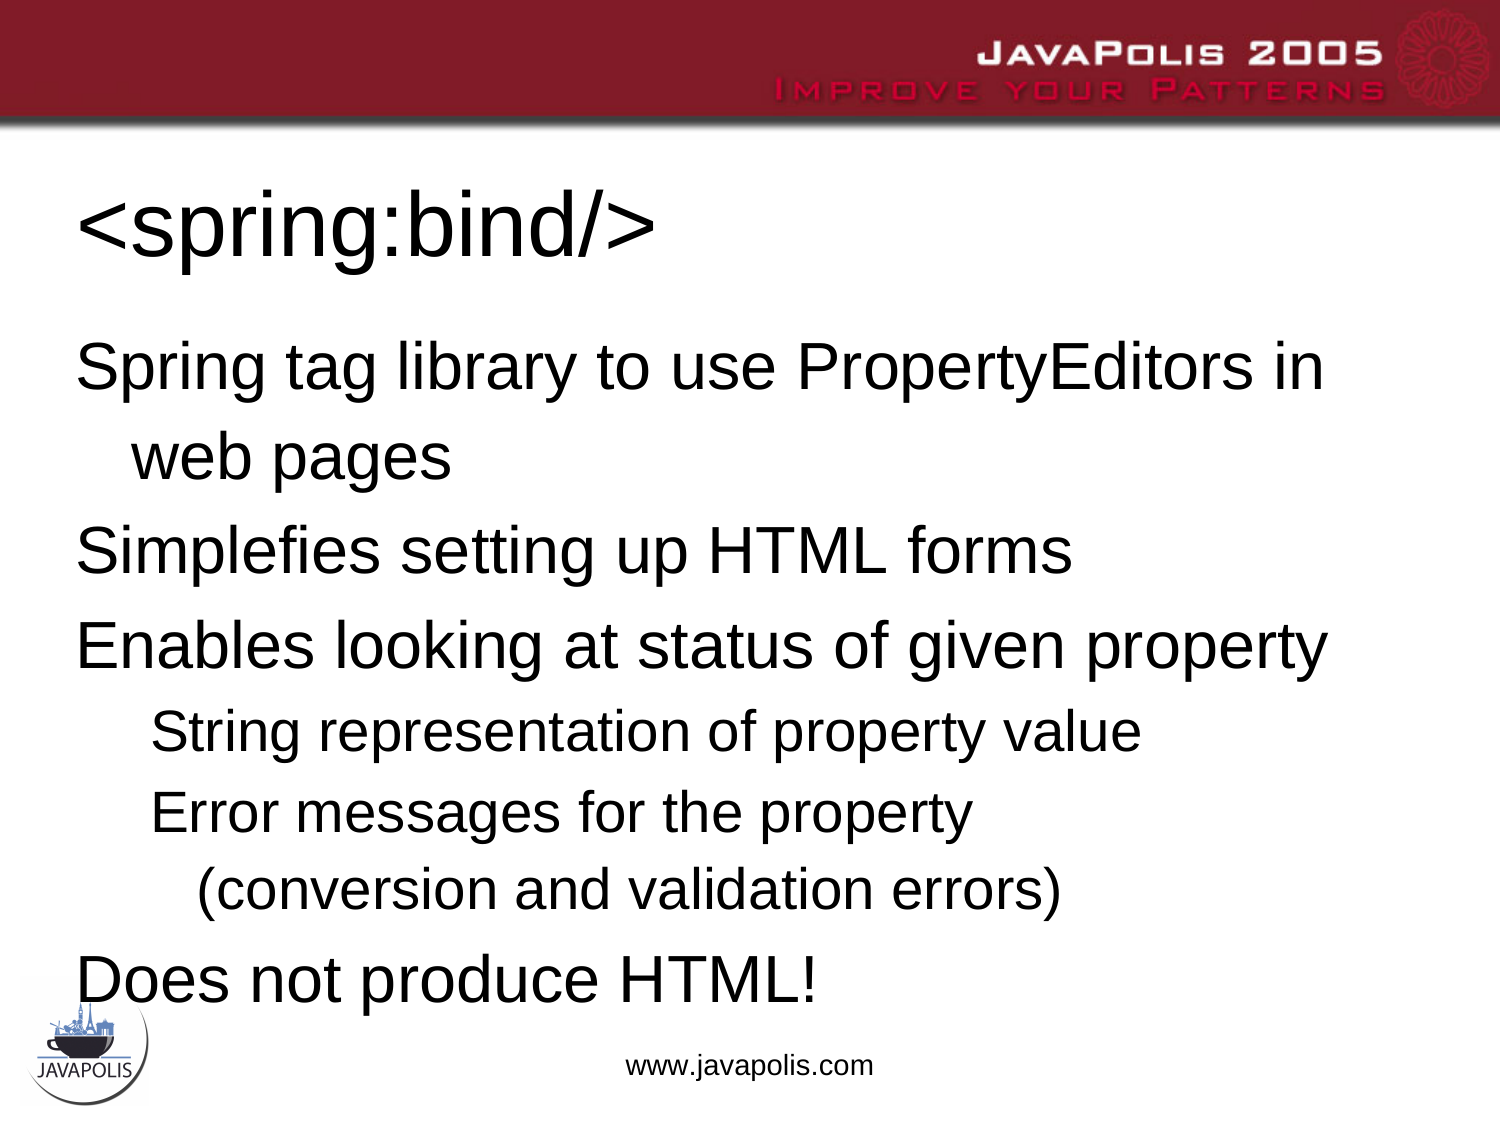

# <spring:bind/>
Spring tag library to use PropertyEditors in web pages
Simplefies setting up HTML forms
Enables looking at status of given property
String representation of property value
Error messages for the property
(conversion and validation errors)
Does not produce HTML!